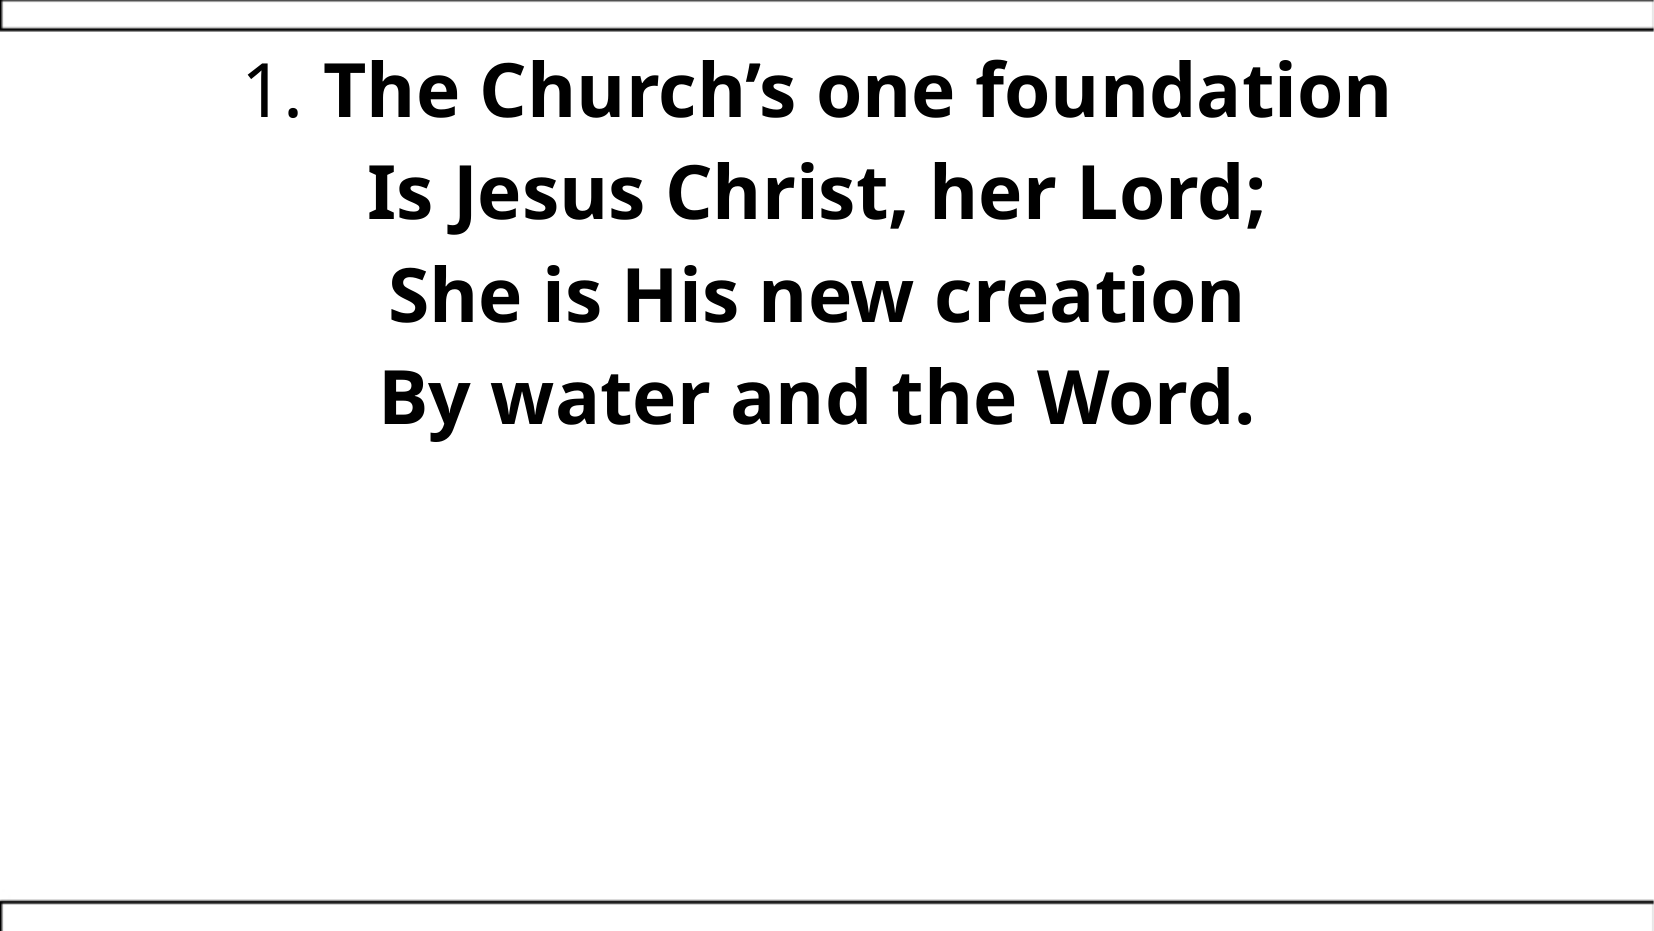

1. The Church’s one foundation
Is Jesus Christ, her Lord;
She is His new creation
By water and the Word.